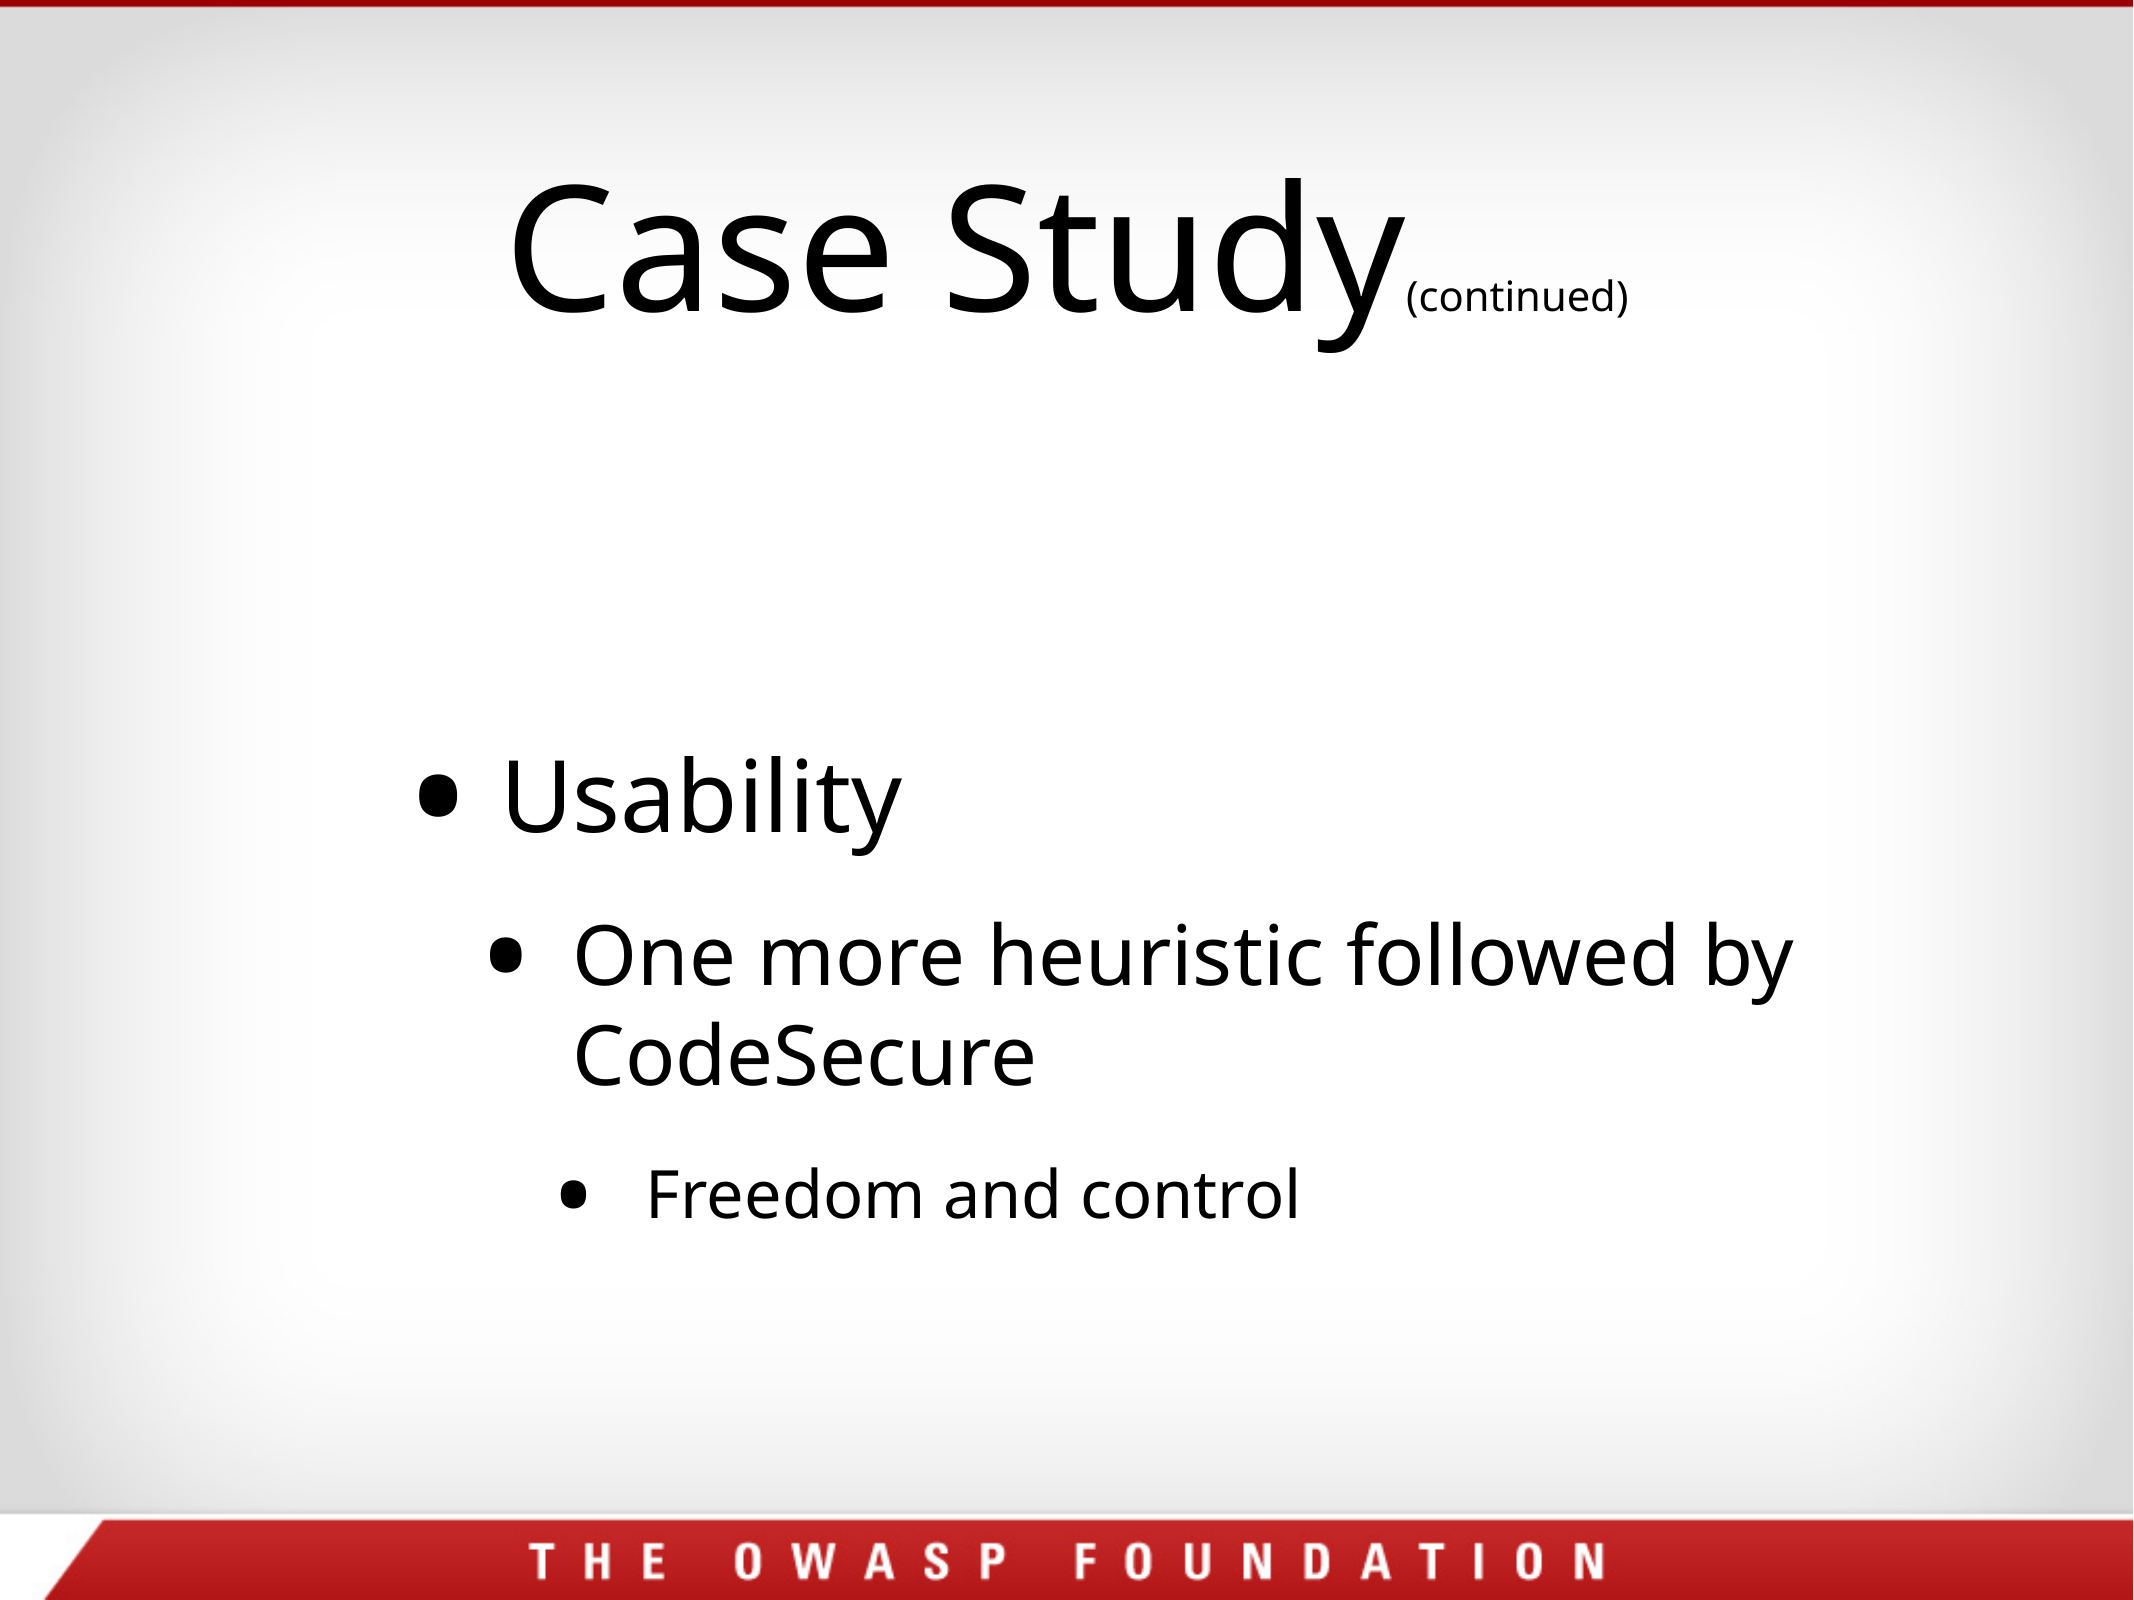

# Case Study(continued)
Usability
One more heuristic followed by CodeSecure
Freedom and control